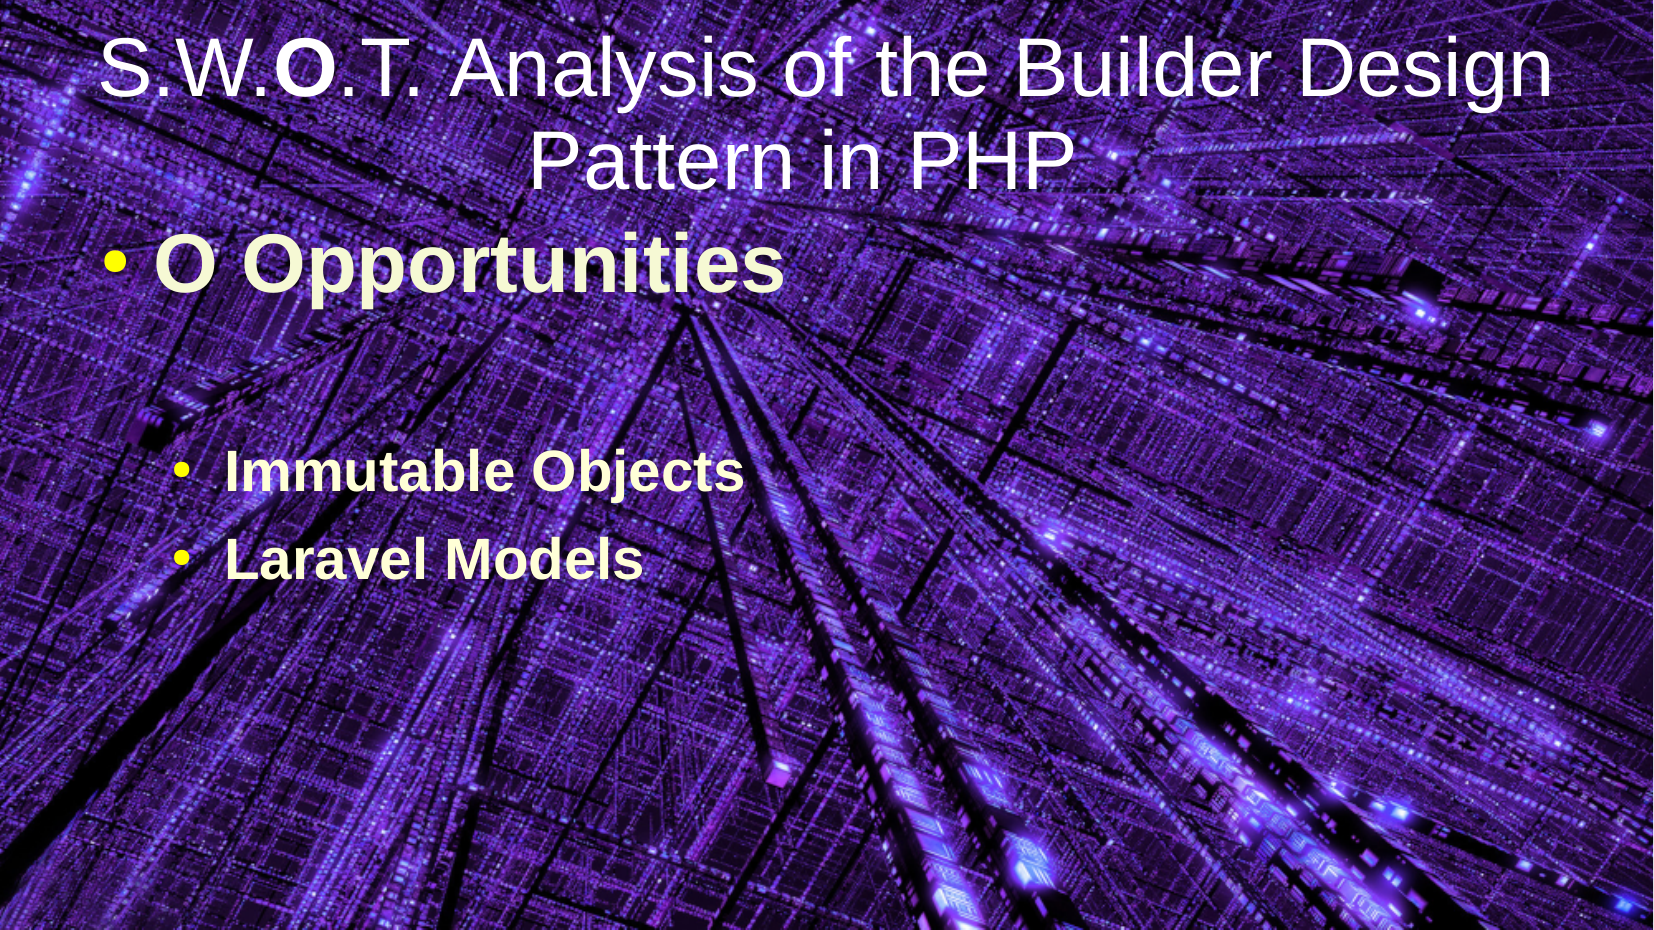

# S.W.O.T. Analysis of the Builder Design Pattern in PHP
O Opportunities
Immutable Objects
Laravel Models